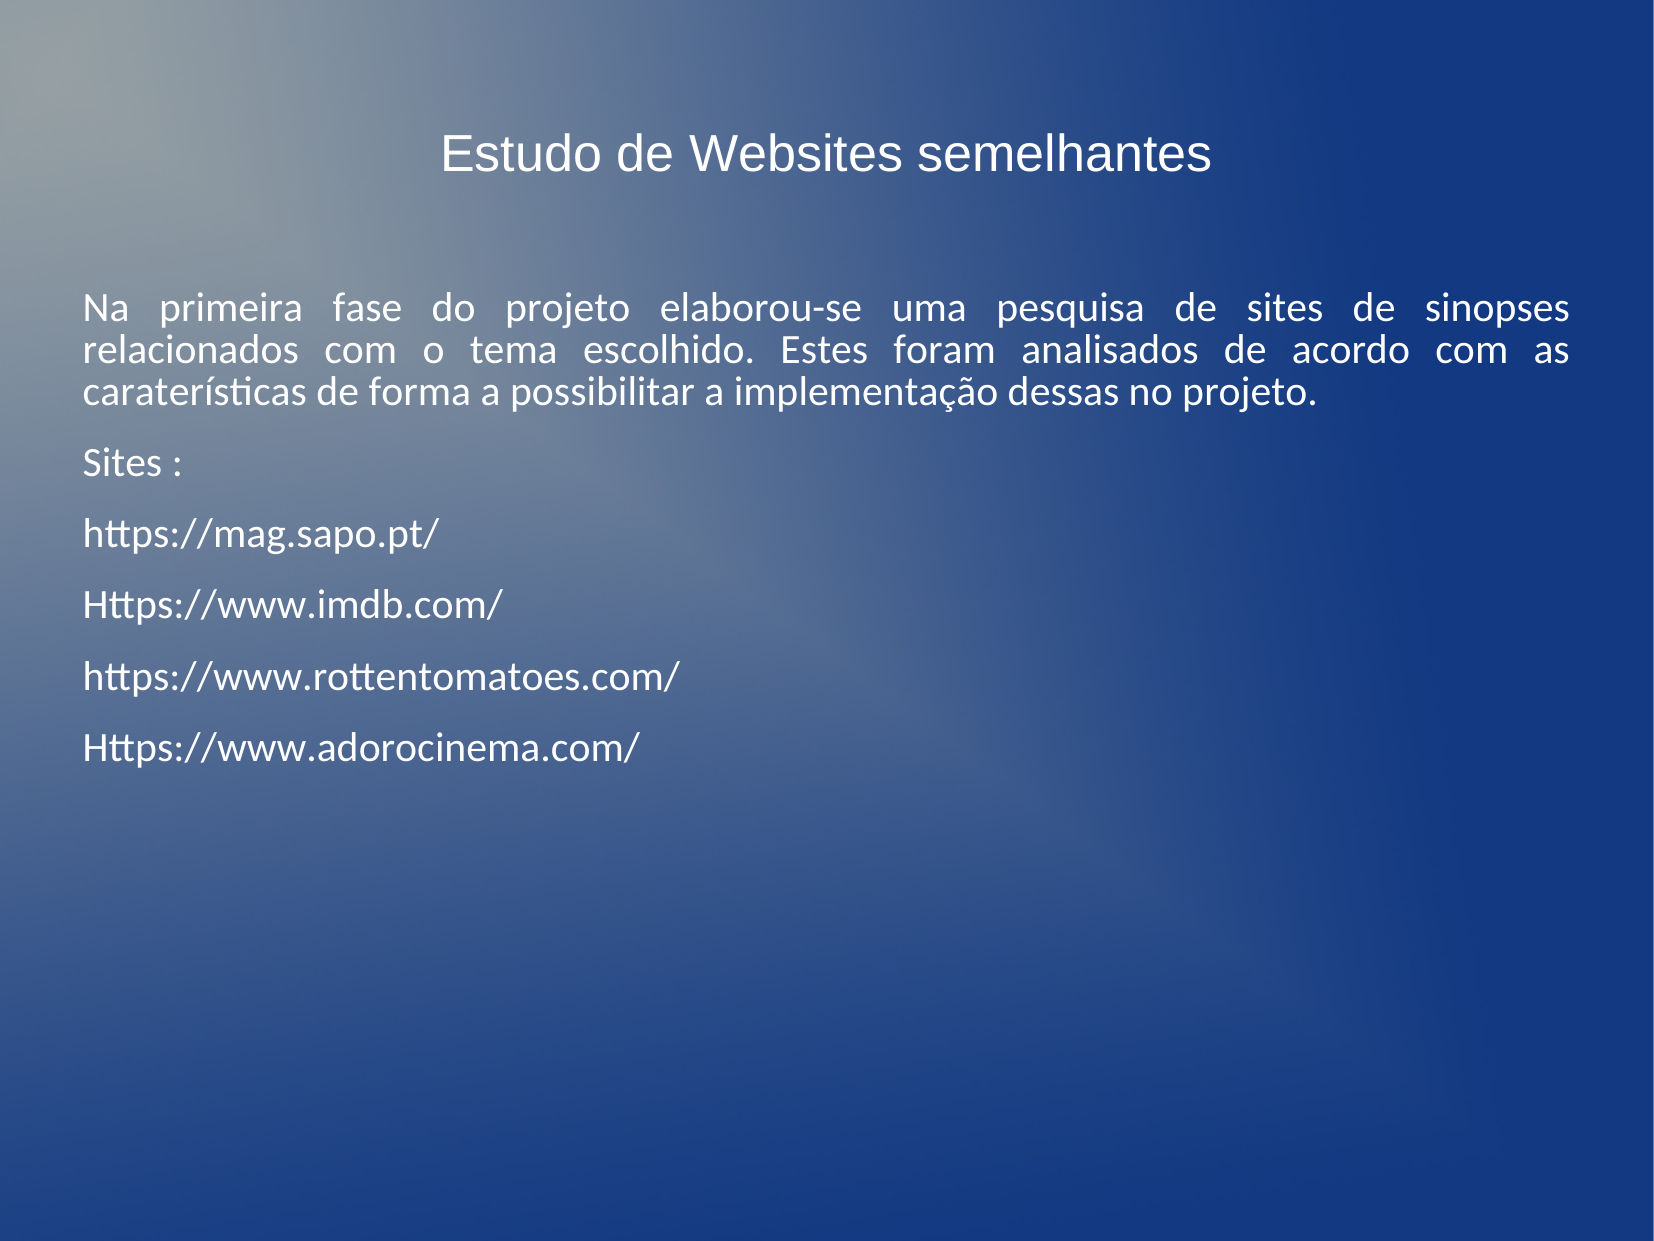

# Estudo de Websites semelhantes
Na primeira fase do projeto elaborou-se uma pesquisa de sites de sinopses relacionados com o tema escolhido. Estes foram analisados de acordo com as caraterísticas de forma a possibilitar a implementação dessas no projeto.
Sites :
https://mag.sapo.pt/
Https://www.imdb.com/
https://www.rottentomatoes.com/
Https://www.adorocinema.com/